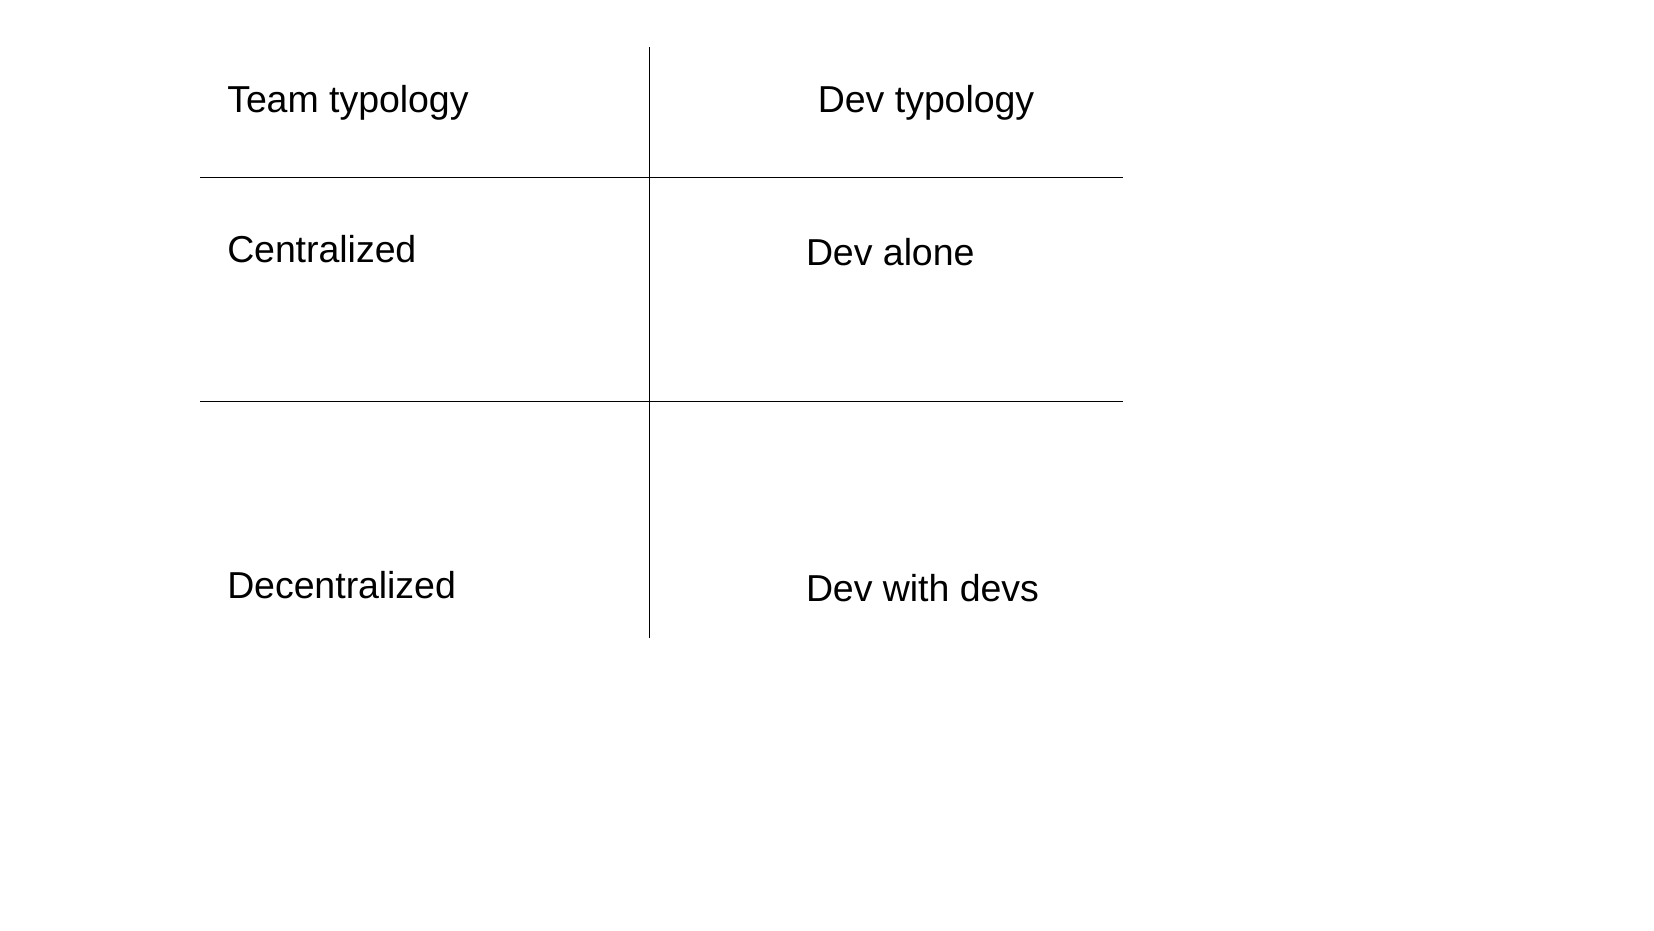

Team typology					Dev typology
Centralized
Decentralized
Dev alone
Dev with devs